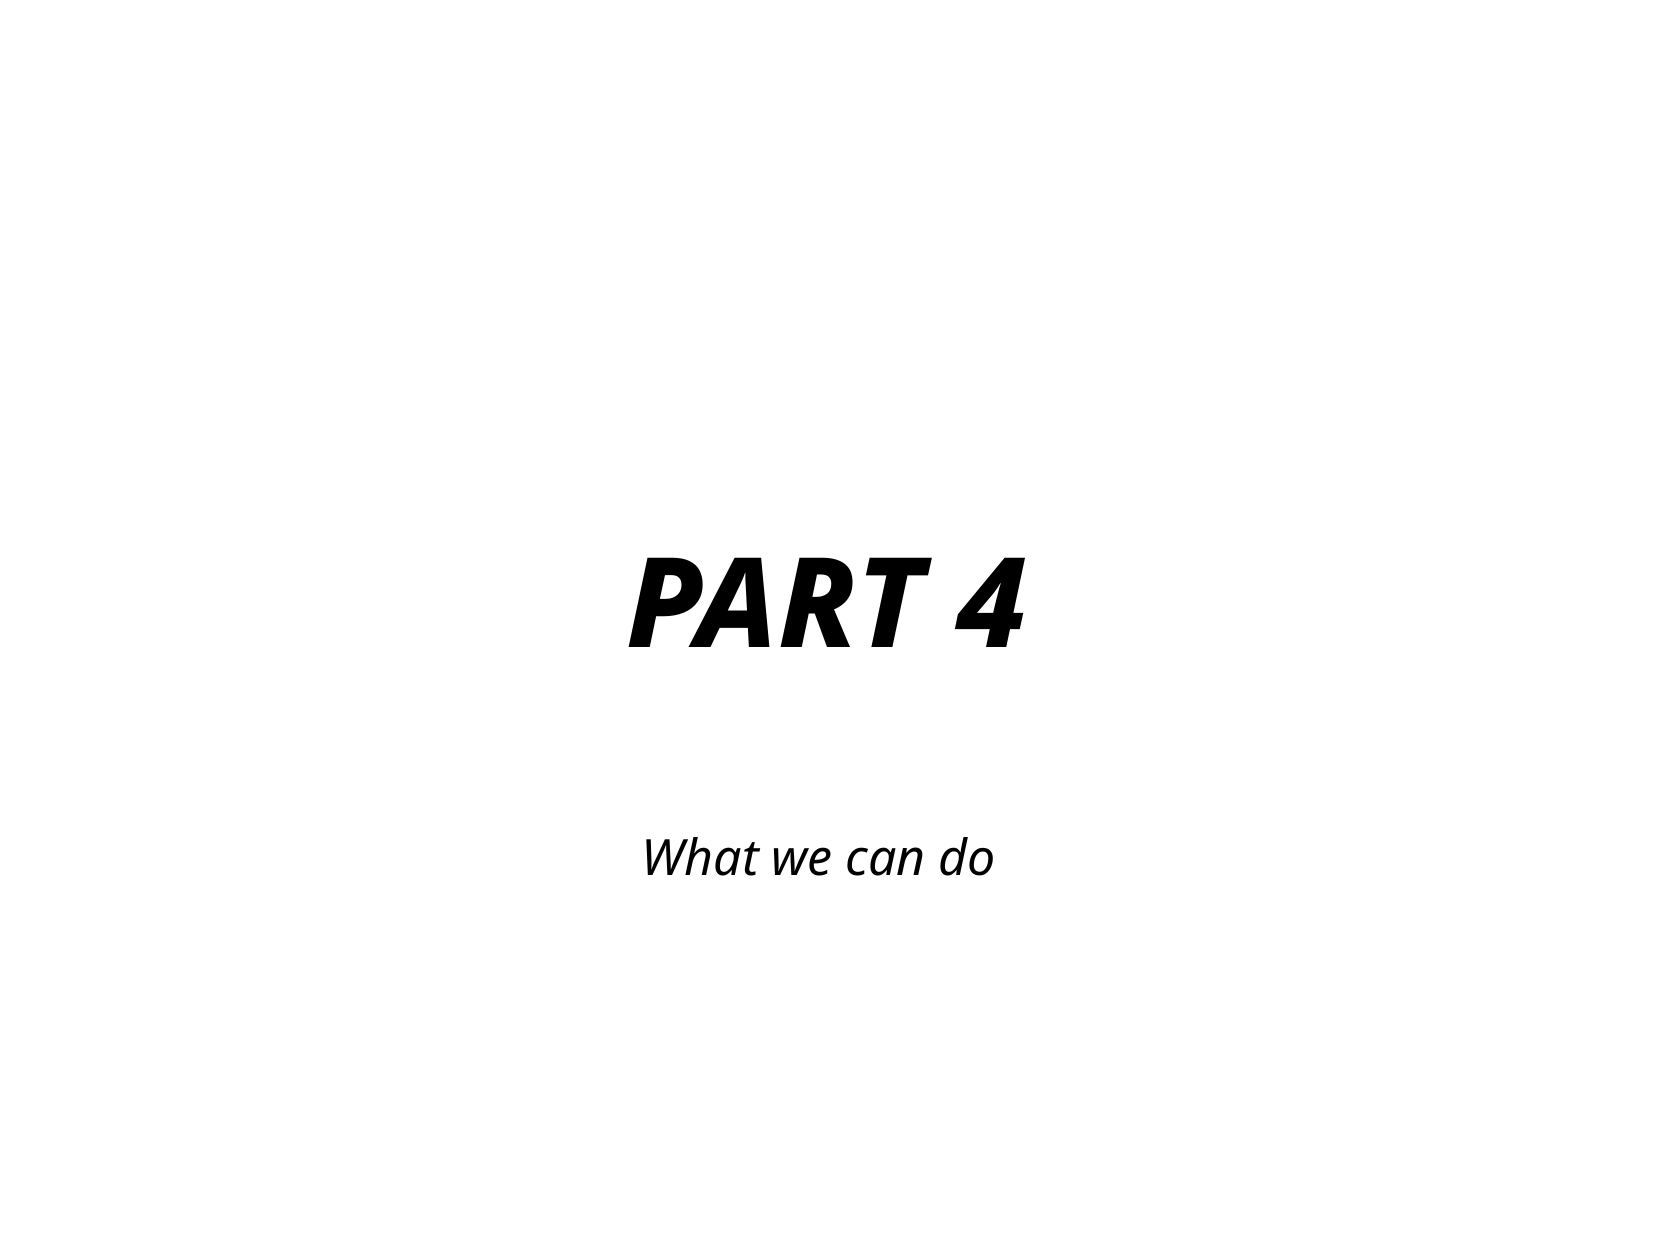

#
PART 4
What we can do